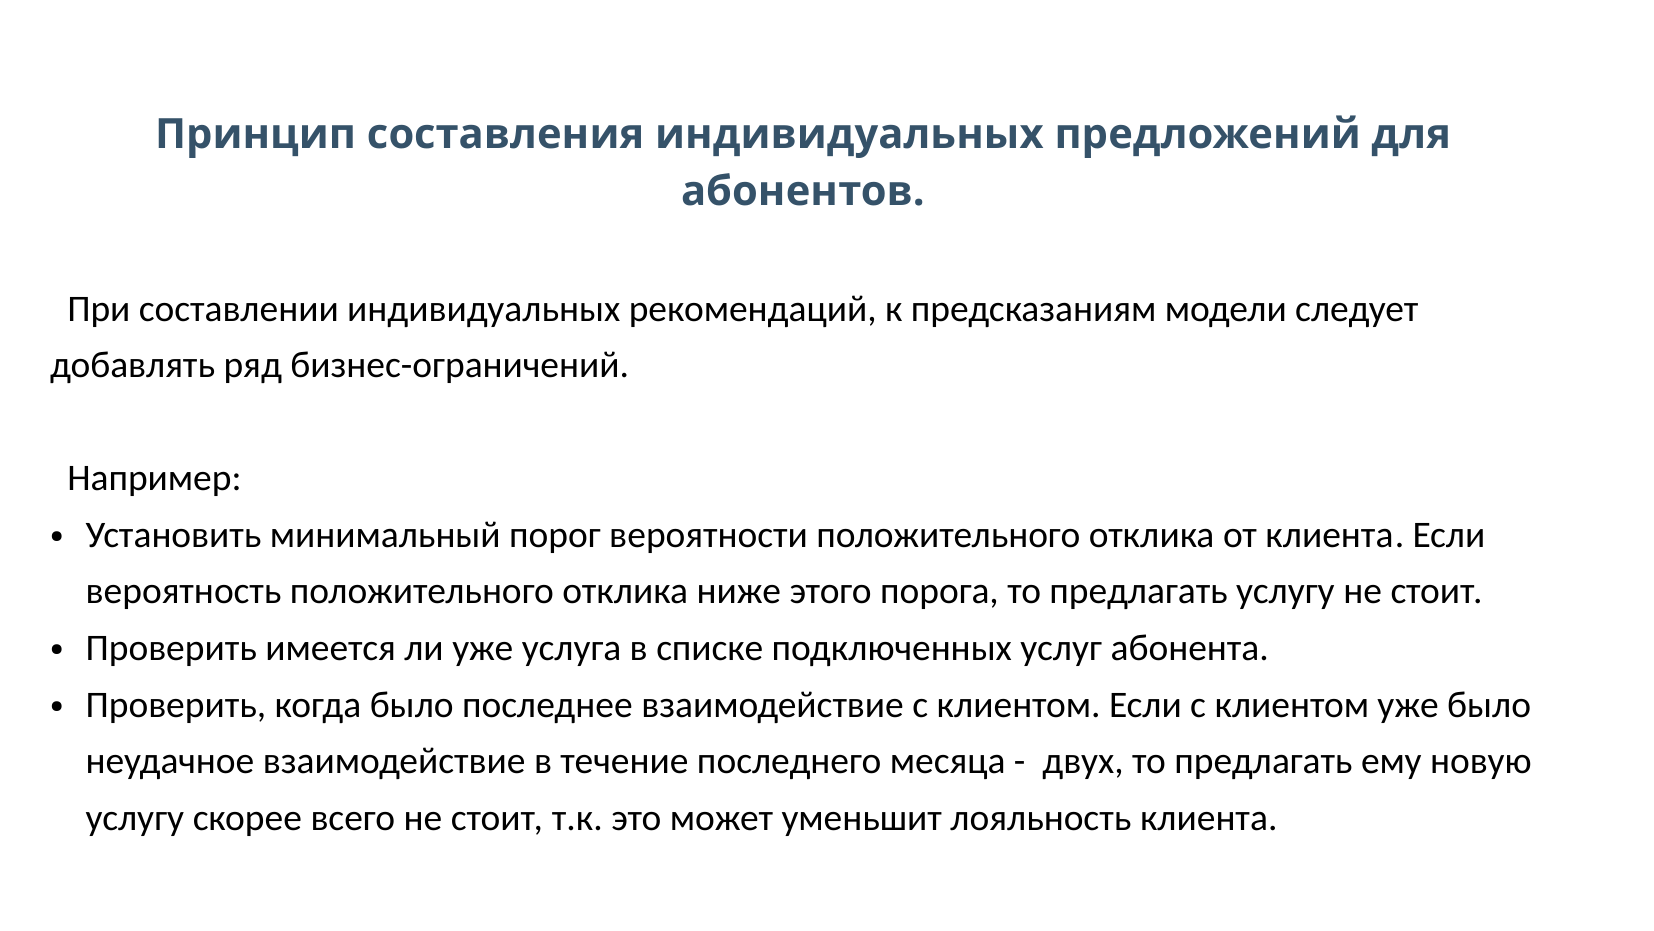

Принцип составления индивидуальных предложений для абонентов.
 При составлении индивидуальных рекомендаций, к предсказаниям модели следует добавлять ряд бизнес-ограничений.
 Например:
Установить минимальный порог вероятности положительного отклика от клиента. Если вероятность положительного отклика ниже этого порога, то предлагать услугу не стоит.
Проверить имеется ли уже услуга в списке подключенных услуг абонента.
Проверить, когда было последнее взаимодействие с клиентом. Если с клиентом уже было неудачное взаимодействие в течение последнего месяца - двух, то предлагать ему новую услугу скорее всего не стоит, т.к. это может уменьшит лояльность клиента.